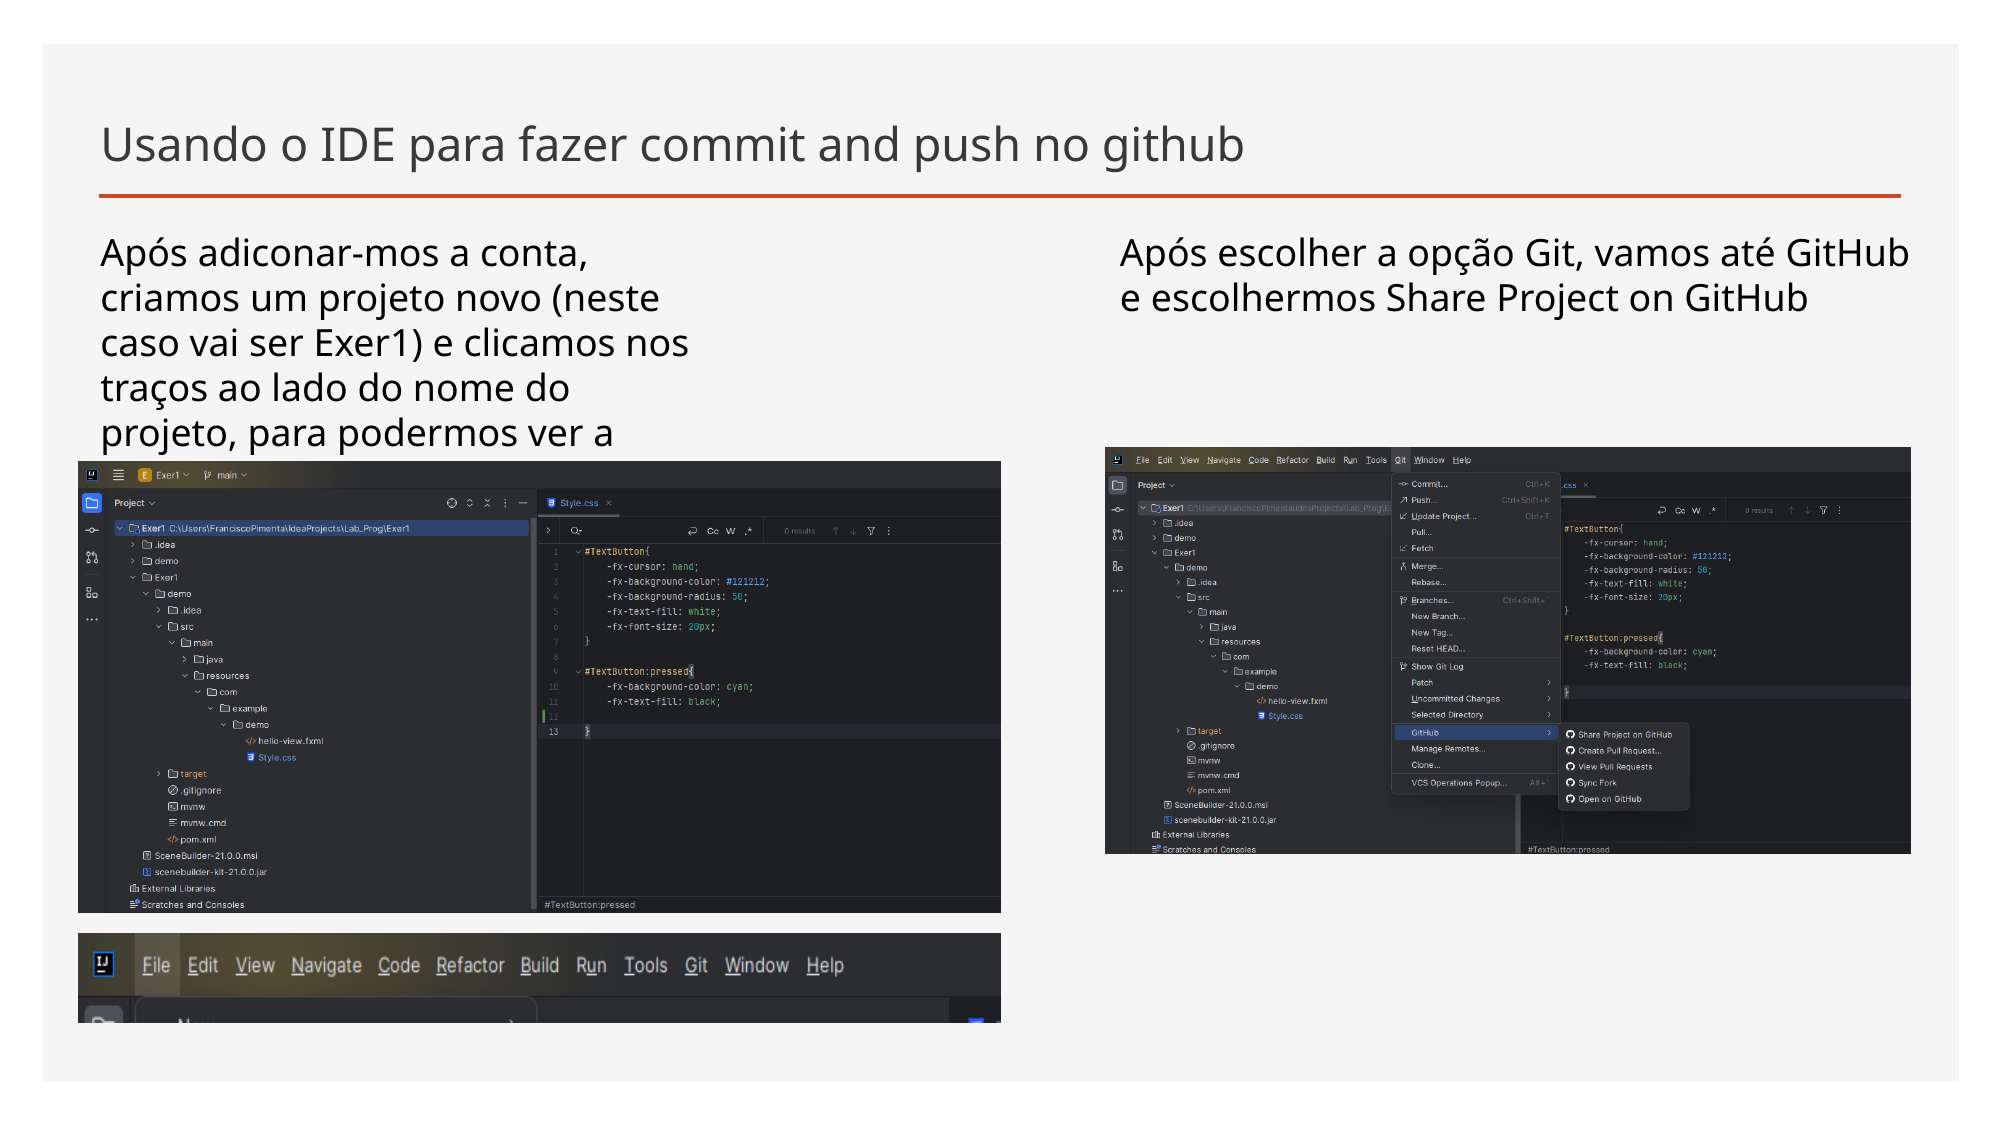

# Usando o IDE para fazer commit and push no github
Após adiconar-mos a conta, criamos um projeto novo (neste caso vai ser Exer1) e clicamos nos traços ao lado do nome do projeto, para podermos ver a opção Git.
Após escolher a opção Git, vamos até GitHub e escolhermos Share Project on GitHub